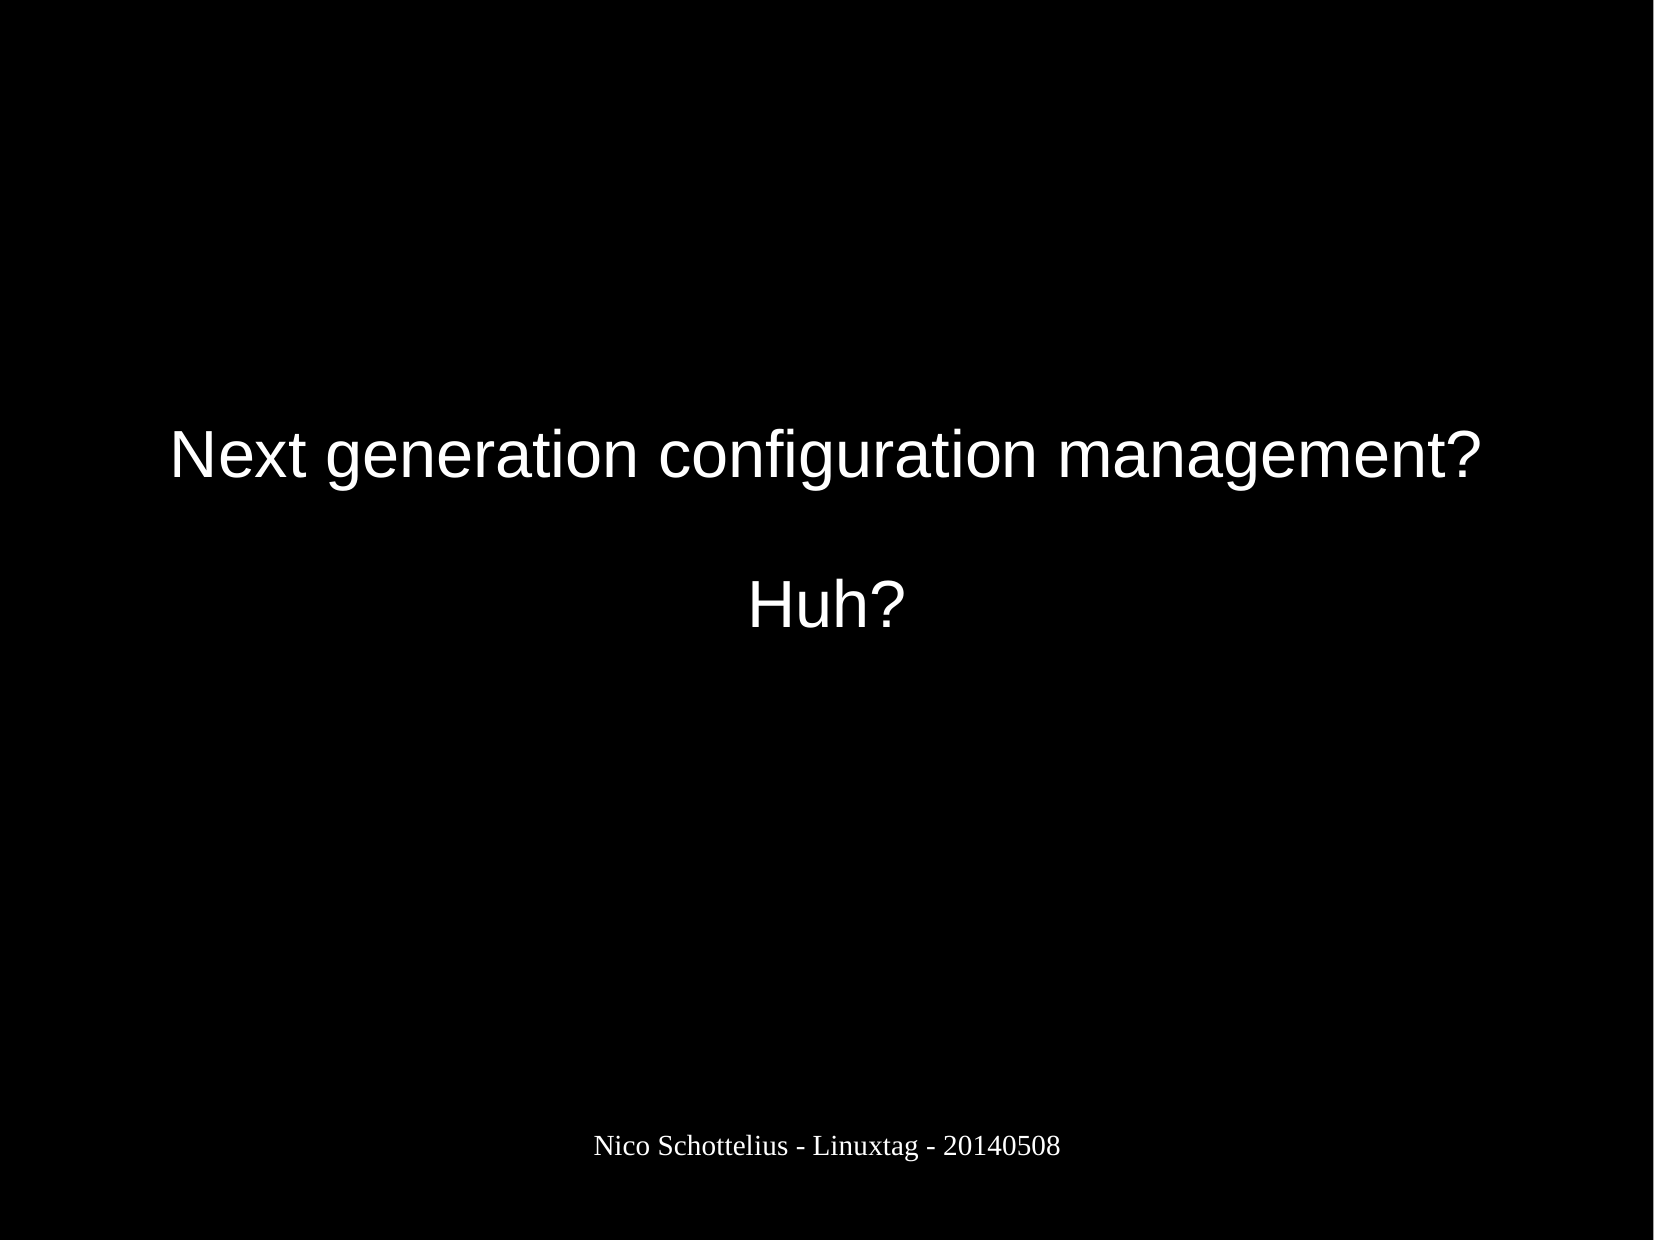

# Next generation configuration management?
Huh?
Nico Schottelius - Linuxtag - 20140508